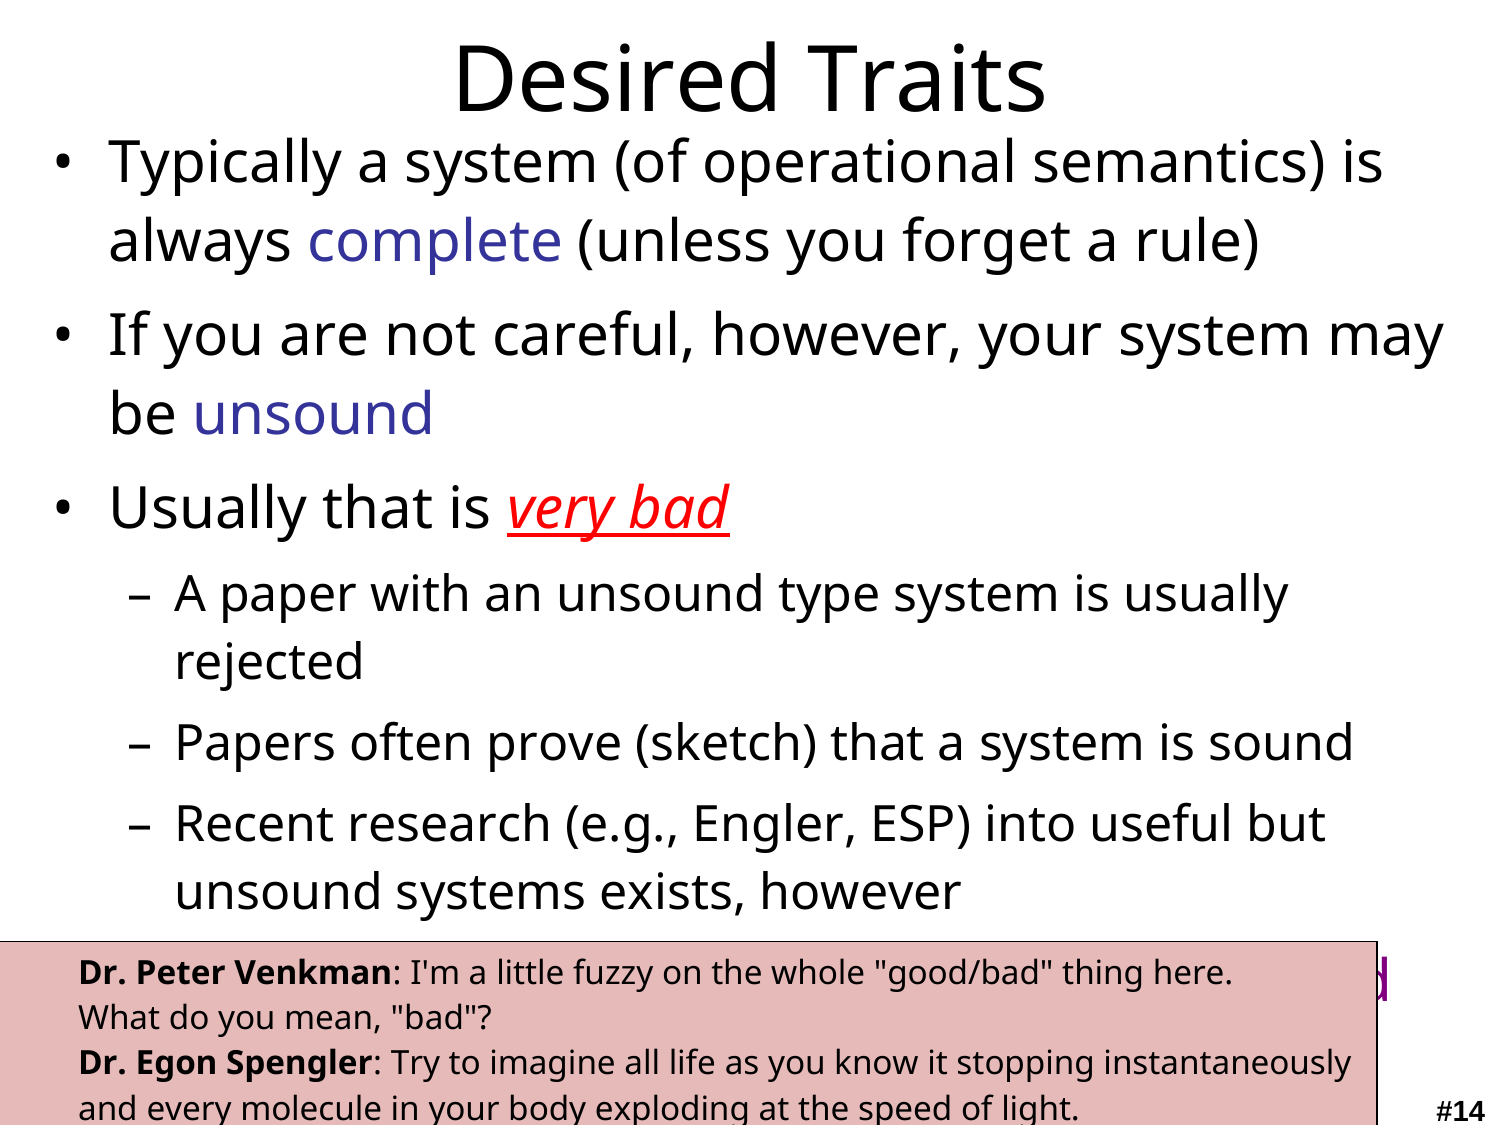

# Desired Traits
Typically a system (of operational semantics) is always complete (unless you forget a rule)
If you are not careful, however, your system may be unsound
Usually that is very bad
A paper with an unsound type system is usually rejected
Papers often prove (sketch) that a system is sound
Recent research (e.g., Engler, ESP) into useful but unsound systems exists, however
In this class your work should be complete and consistent (e.g., on homework problems)
Dr. Peter Venkman: I'm a little fuzzy on the whole "good/bad" thing here.
What do you mean, "bad"?
Dr. Egon Spengler: Try to imagine all life as you know it stopping instantaneously
and every molecule in your body exploding at the speed of light.
14